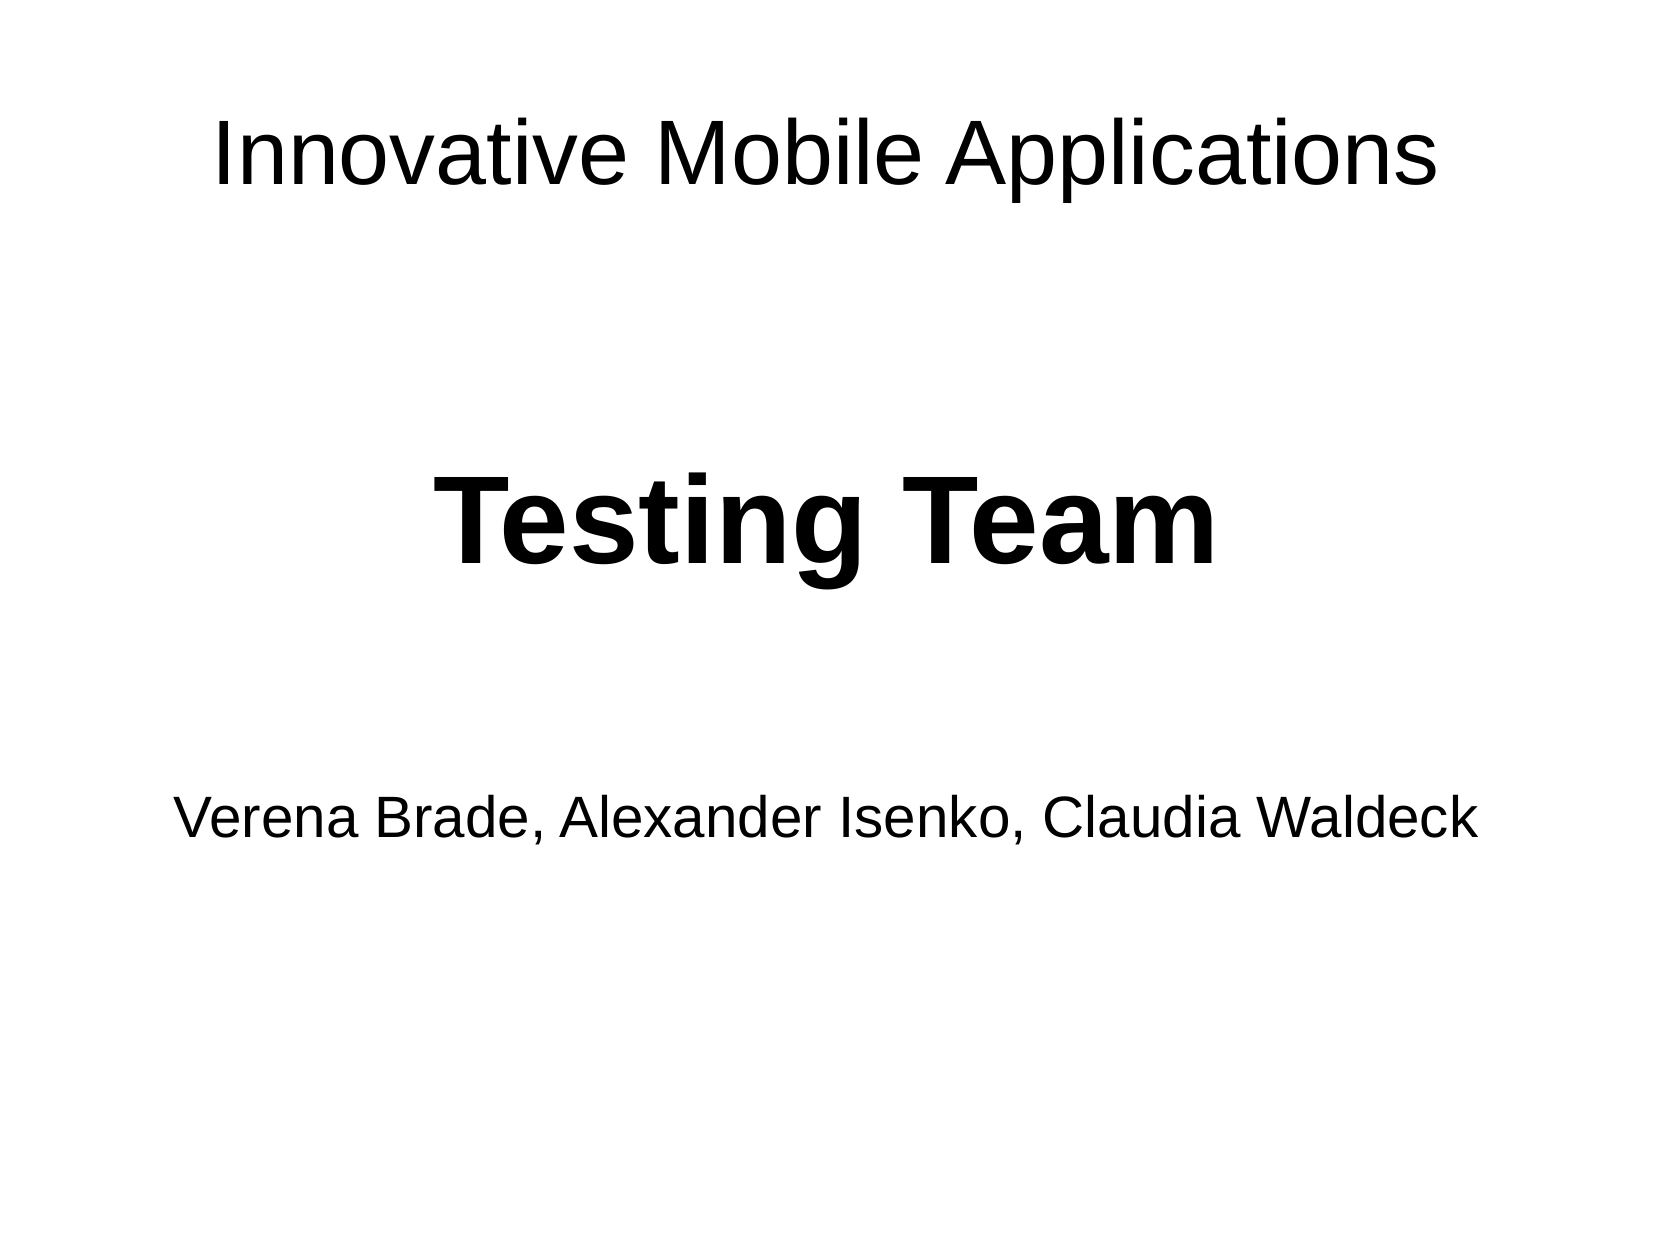

# Innovative Mobile Applications
Testing Team
Verena Brade, Alexander Isenko, Claudia Waldeck